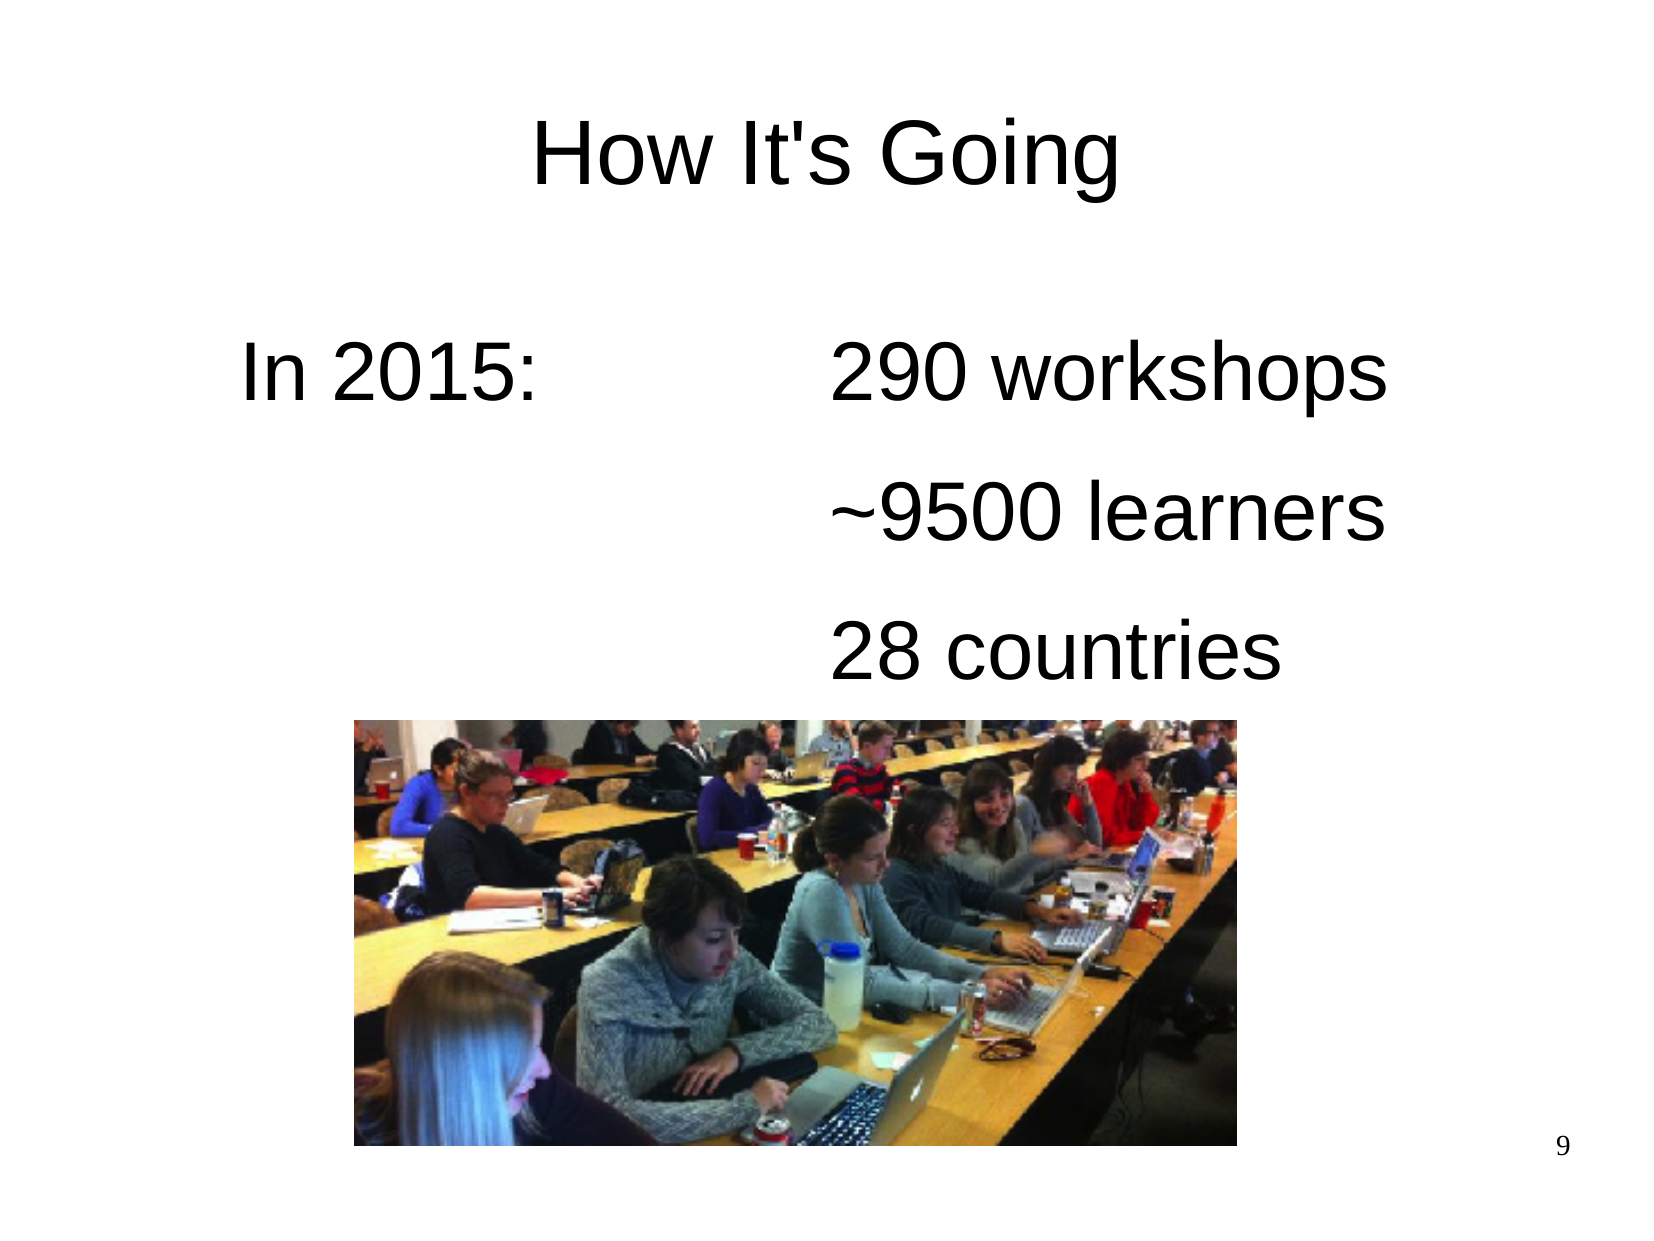

# How It's Going
In 2015:				290 workshops
								~9500 learners
								28 countries
9